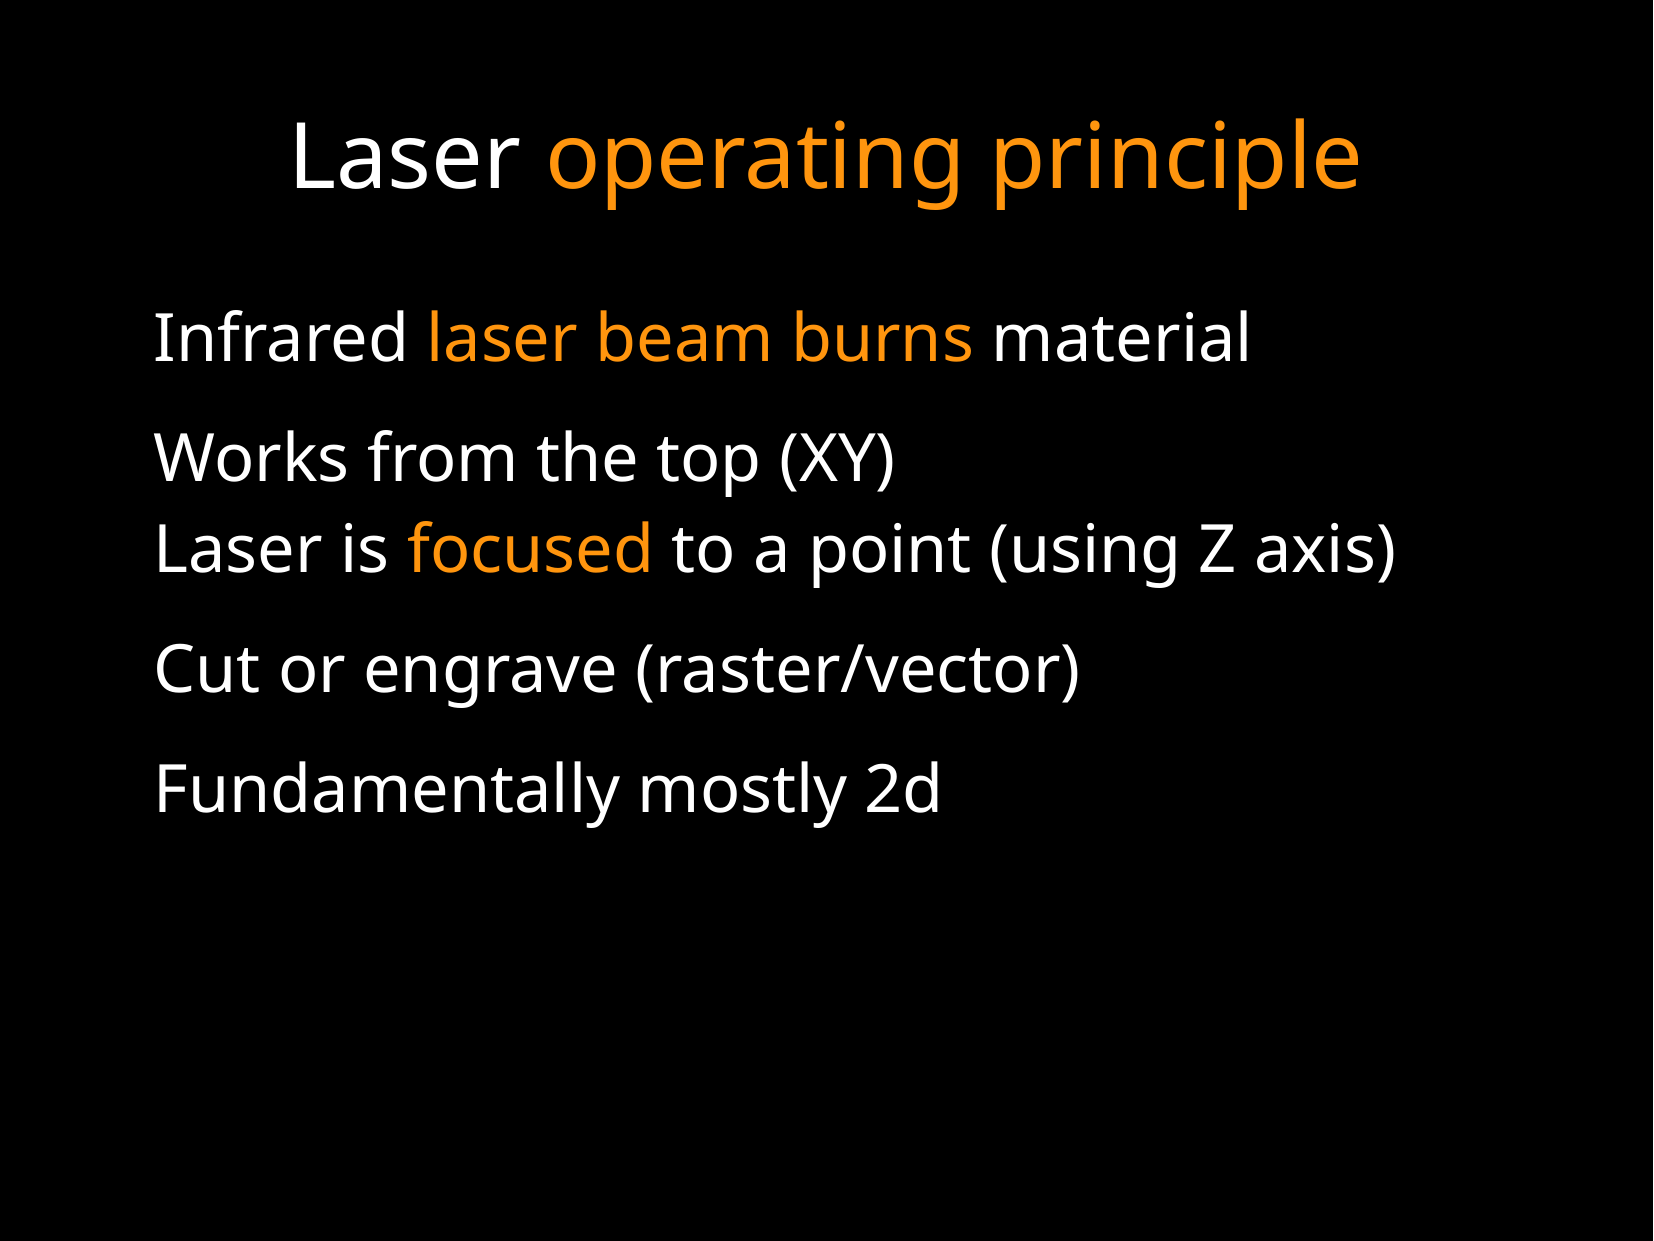

# Laser operating principle
Infrared laser beam burns material
Works from the top (XY)
Laser is focused to a point (using Z axis)
Cut or engrave (raster/vector)
Fundamentally mostly 2d